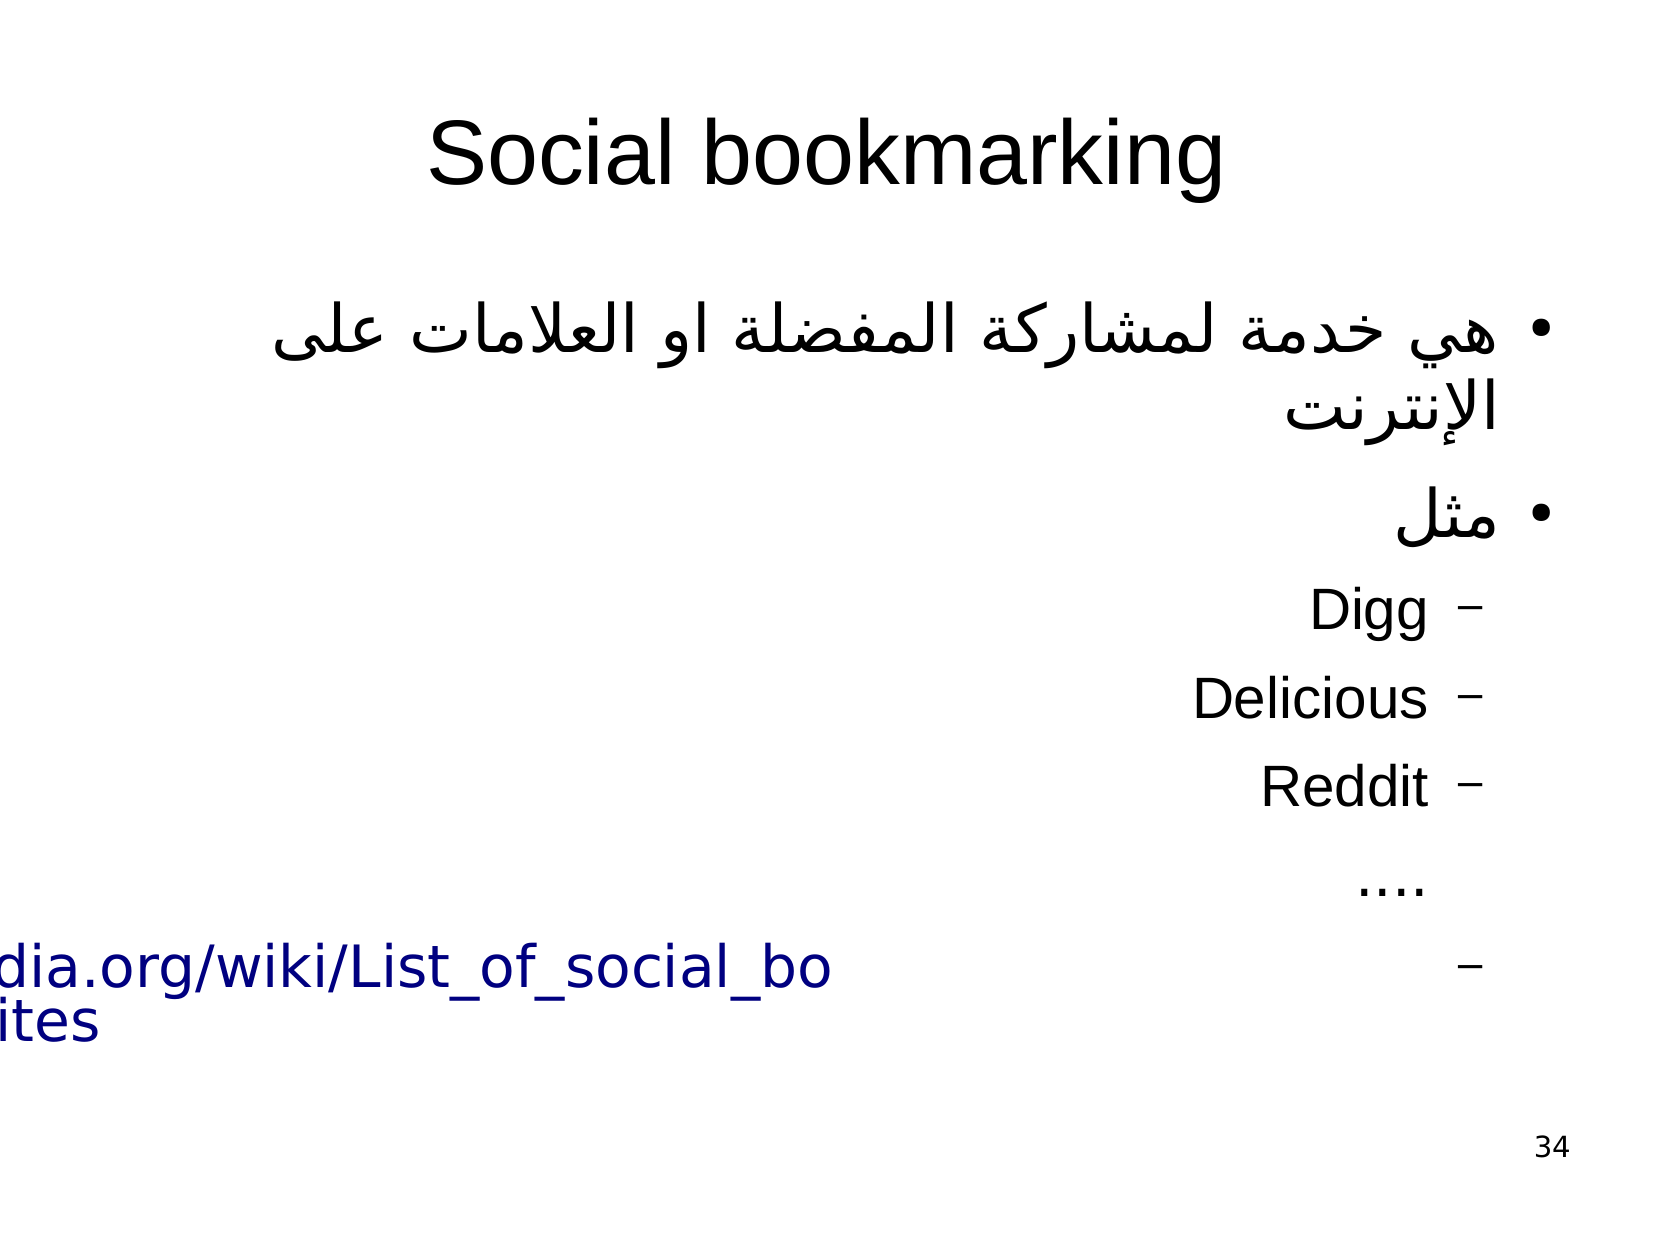

# Social bookmarking
هي خدمة لمشاركة المفضلة او العلامات على الإنترنت
مثل
Digg
Delicious
Reddit
....
https://en.wikipedia.org/wiki/List_of_social_bookmarking_websites
34